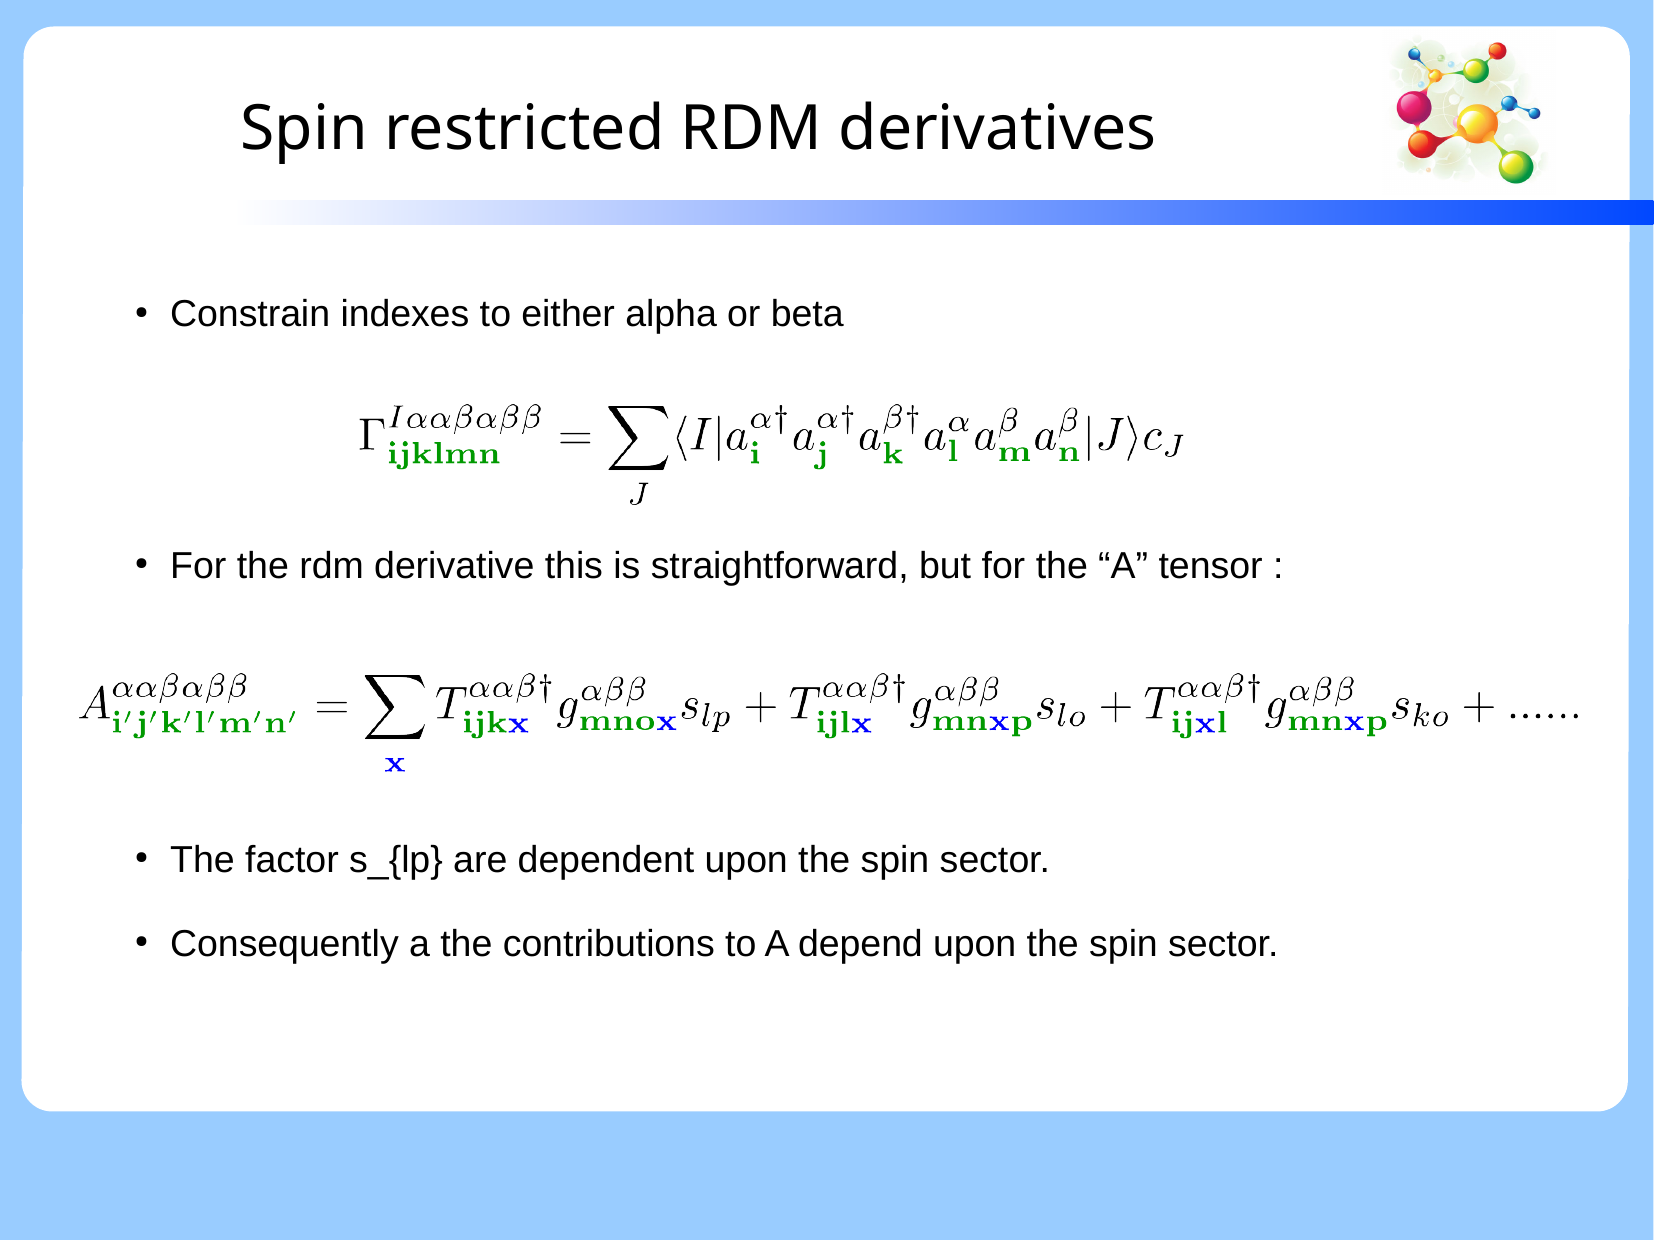

# Spin restricted RDM derivatives
Constrain indexes to either alpha or beta
For the rdm derivative this is straightforward, but for the “A” tensor :
The factor s_{lp} are dependent upon the spin sector.
Consequently a the contributions to A depend upon the spin sector.